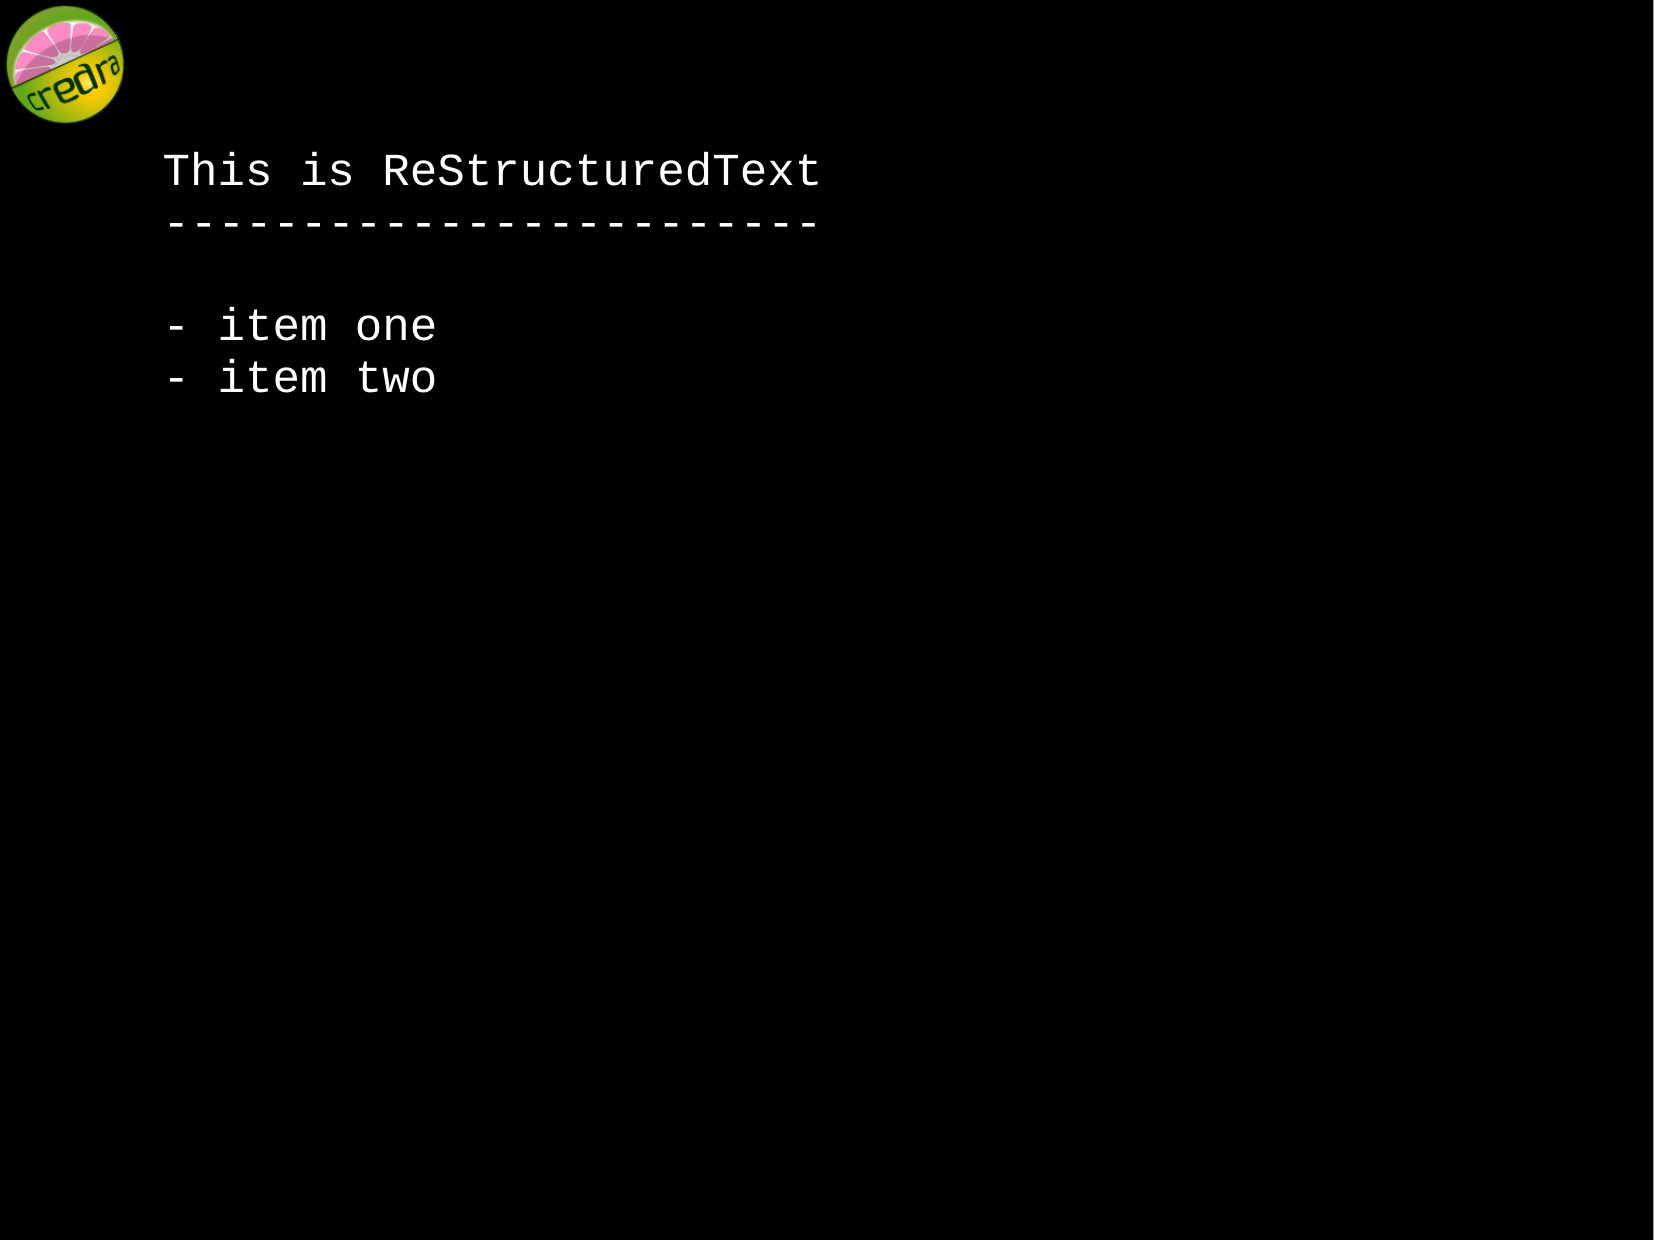

This is ReStructuredText
------------------------
- item one
- item two